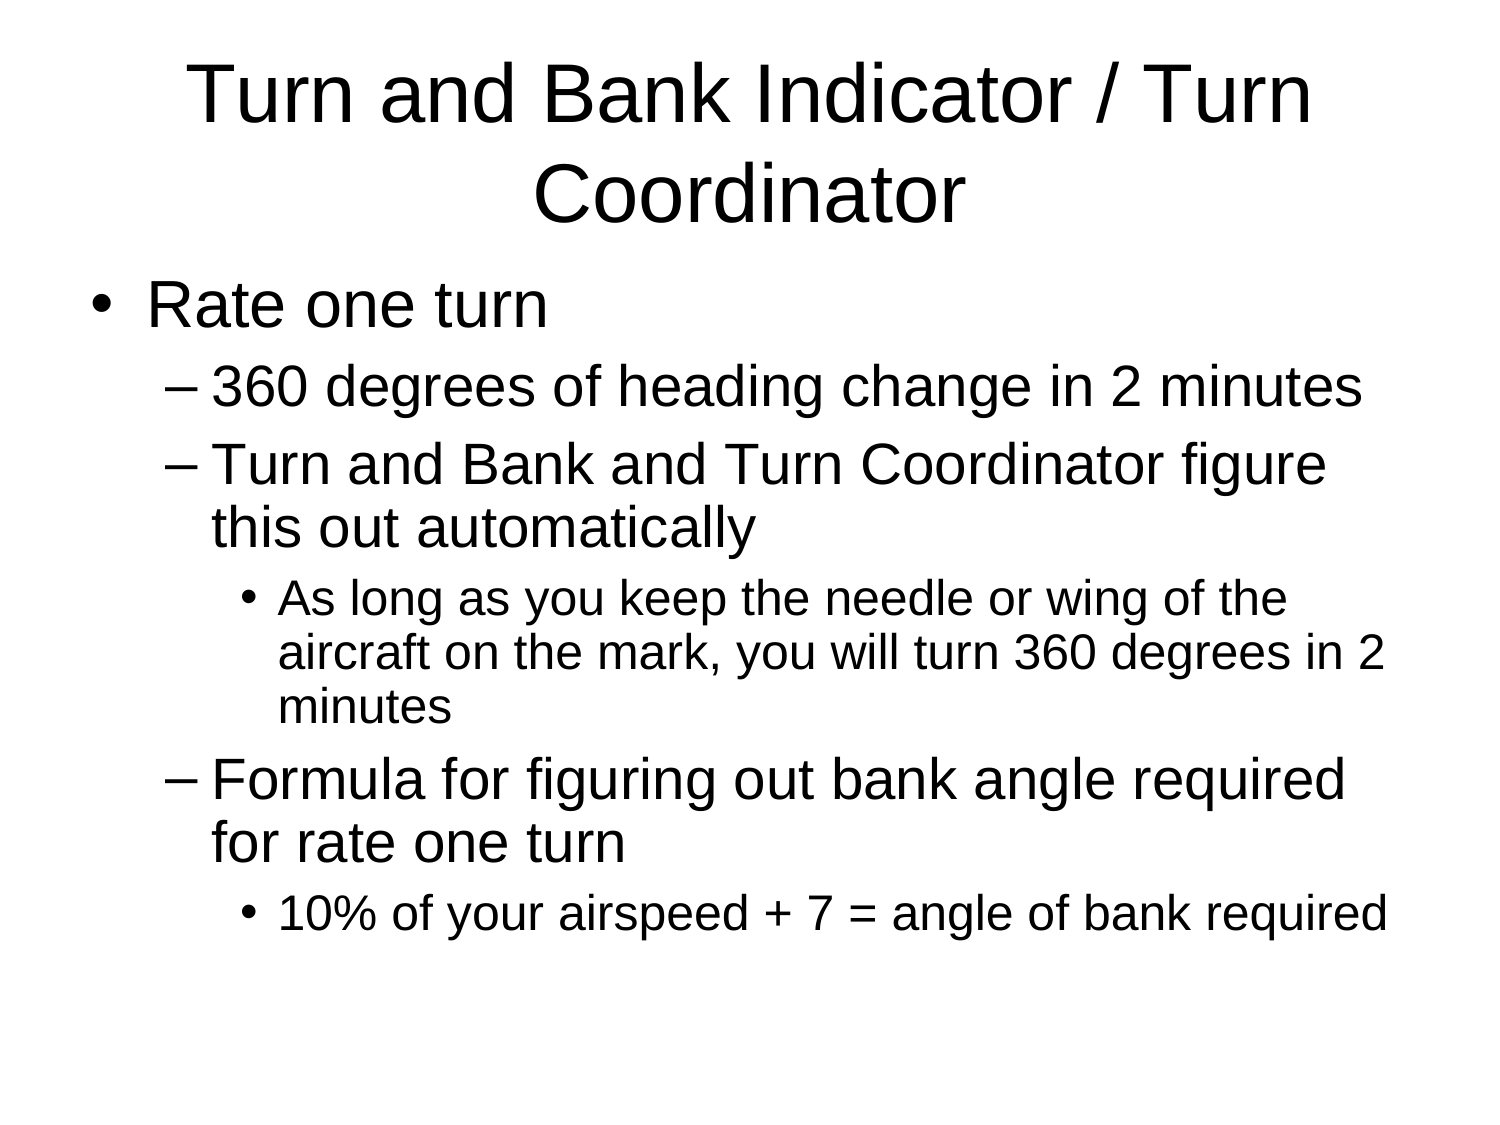

# Turn and Bank Indicator / Turn Coordinator
Rate one turn
360 degrees of heading change in 2 minutes
Turn and Bank and Turn Coordinator figure this out automatically
As long as you keep the needle or wing of the aircraft on the mark, you will turn 360 degrees in 2 minutes
Formula for figuring out bank angle required for rate one turn
10% of your airspeed + 7 = angle of bank required